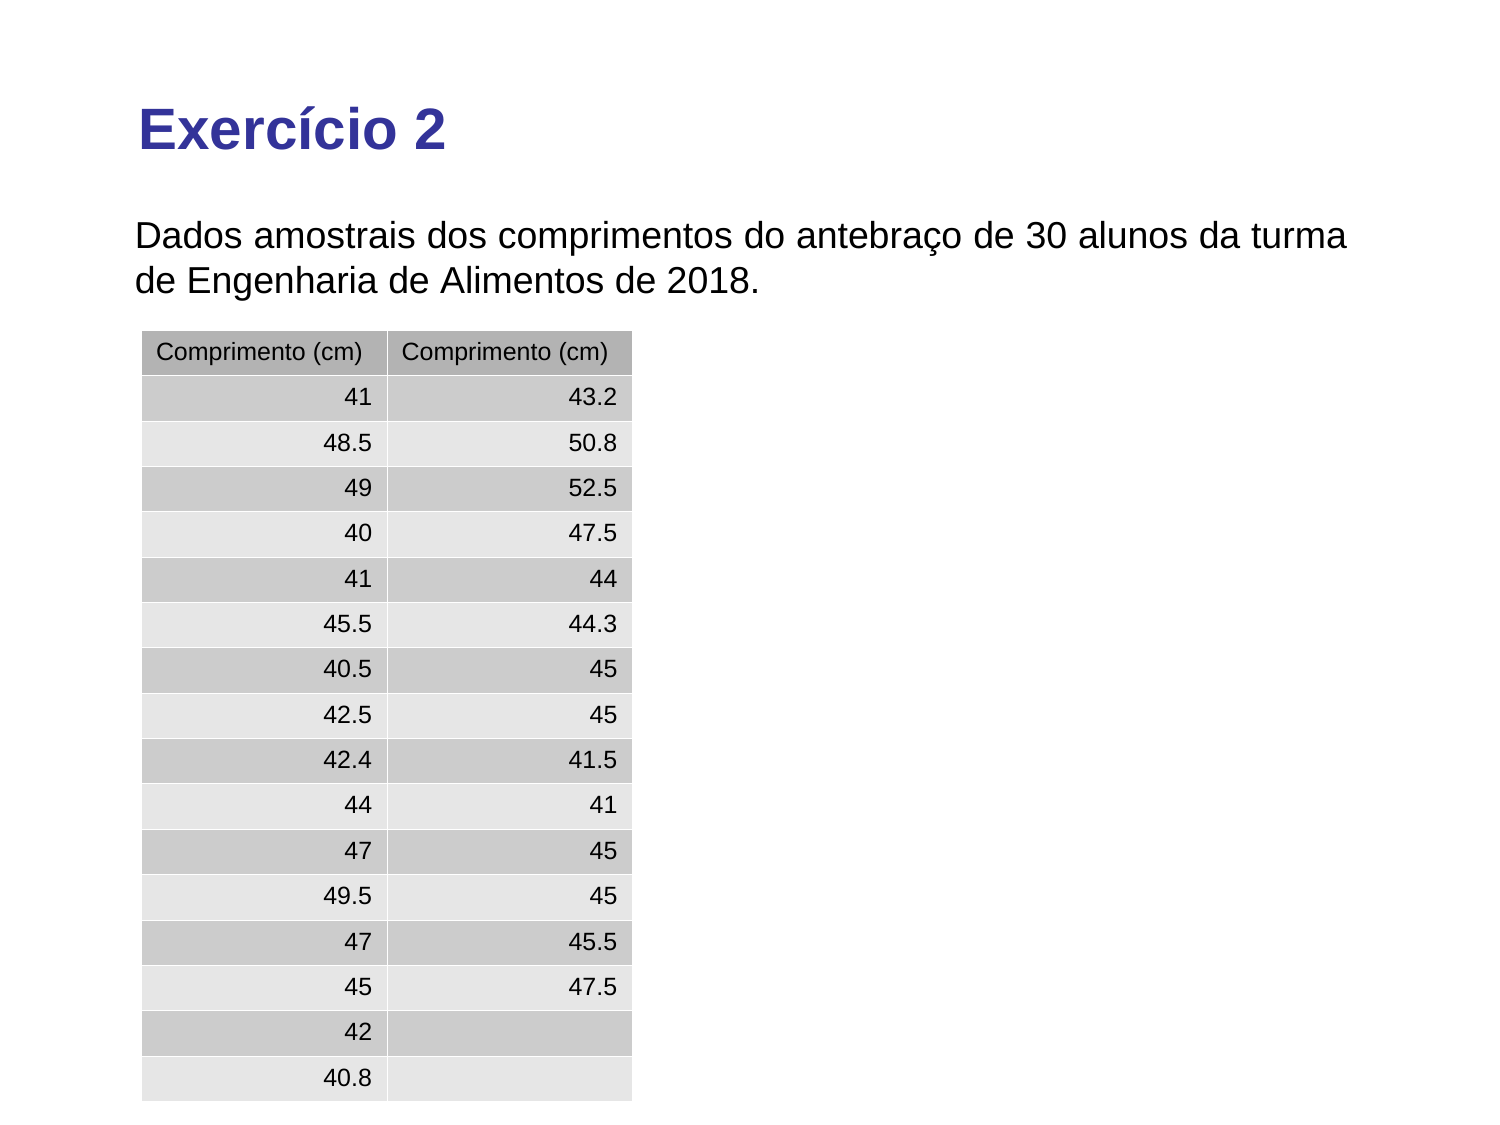

Exercício 2
Dados amostrais dos comprimentos do antebraço de 30 alunos da turma de Engenharia de Alimentos de 2018.
| Comprimento (cm) | Comprimento (cm) |
| --- | --- |
| 41 | 43.2 |
| 48.5 | 50.8 |
| 49 | 52.5 |
| 40 | 47.5 |
| 41 | 44 |
| 45.5 | 44.3 |
| 40.5 | 45 |
| 42.5 | 45 |
| 42.4 | 41.5 |
| 44 | 41 |
| 47 | 45 |
| 49.5 | 45 |
| 47 | 45.5 |
| 45 | 47.5 |
| 42 | |
| 40.8 | |